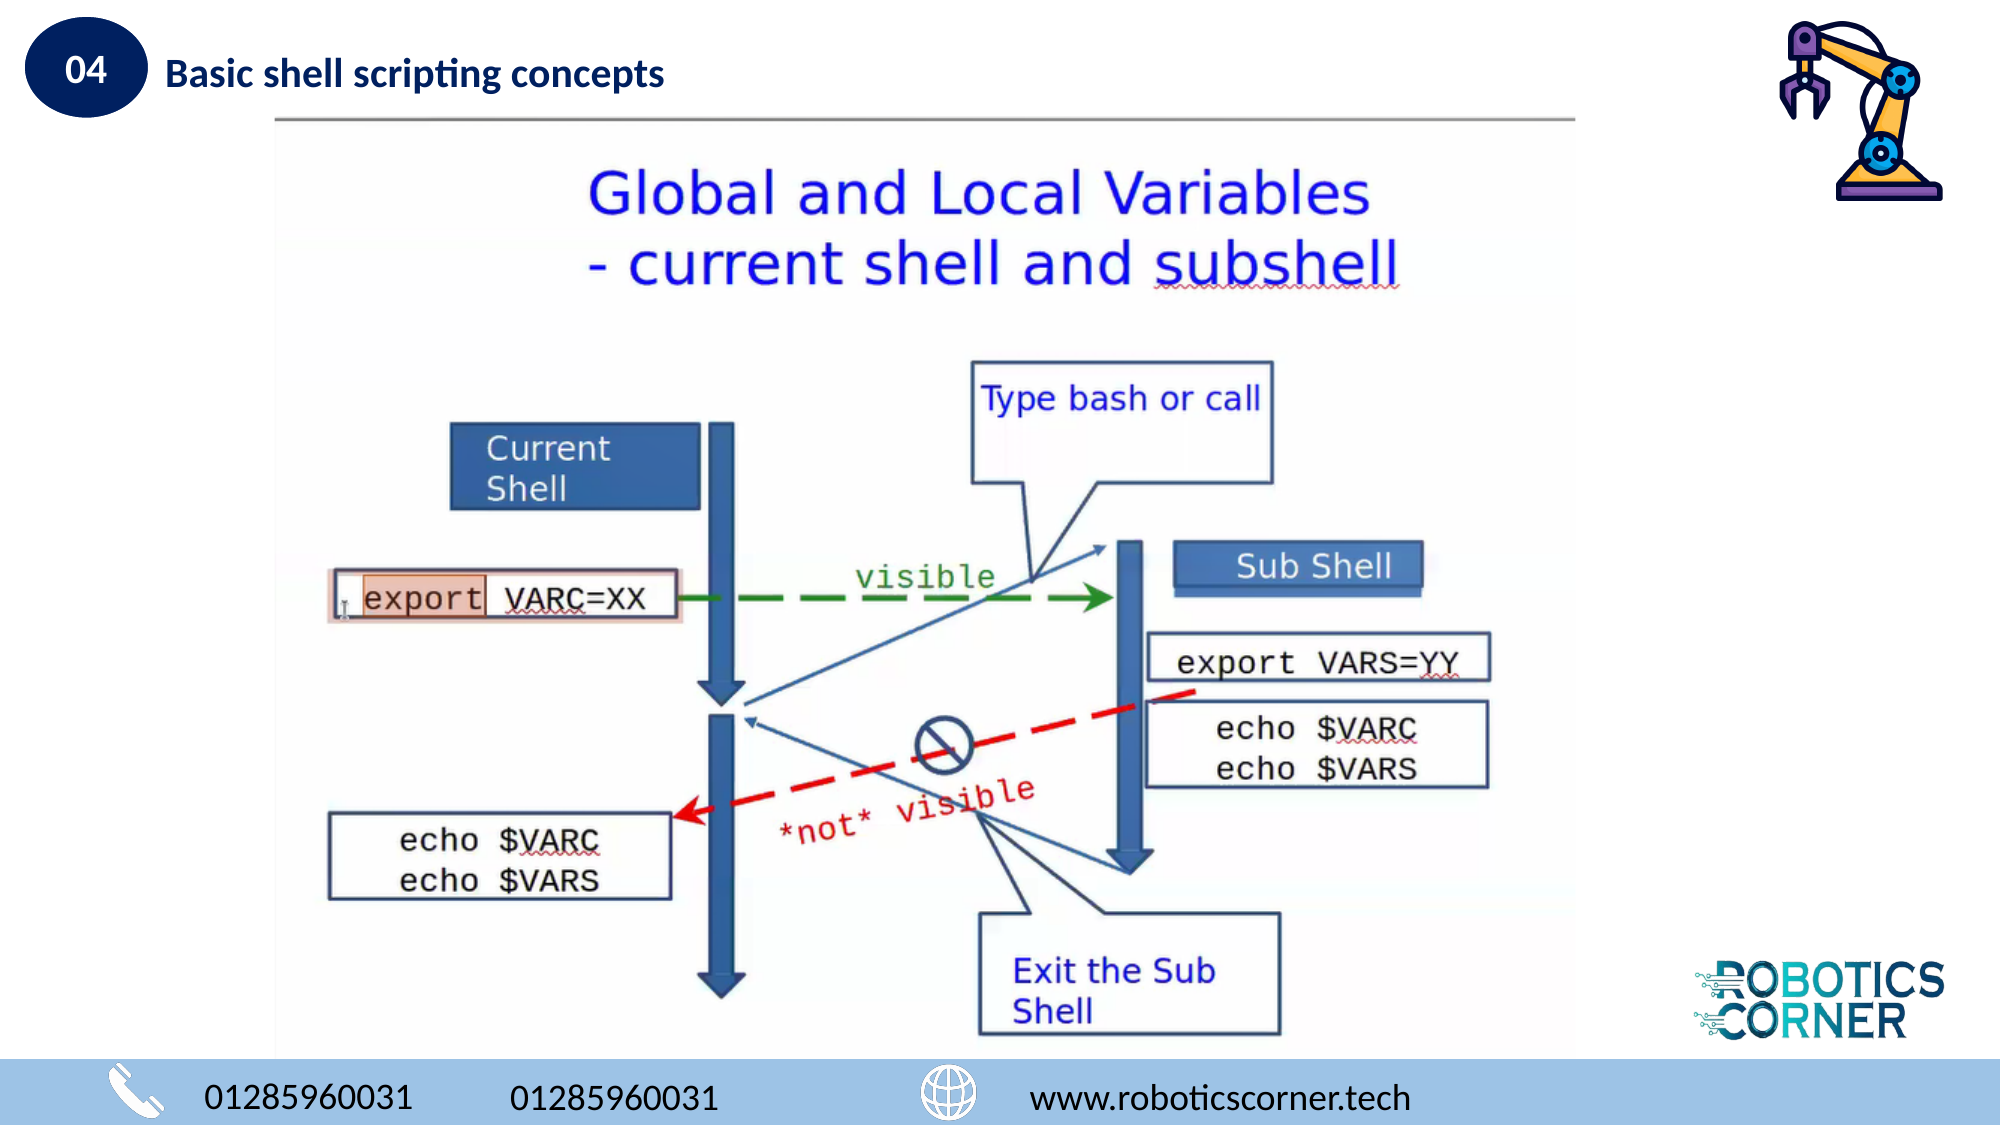

04
01285960031
01285960031
www.roboticscorner.tech
Basic shell scripting concepts